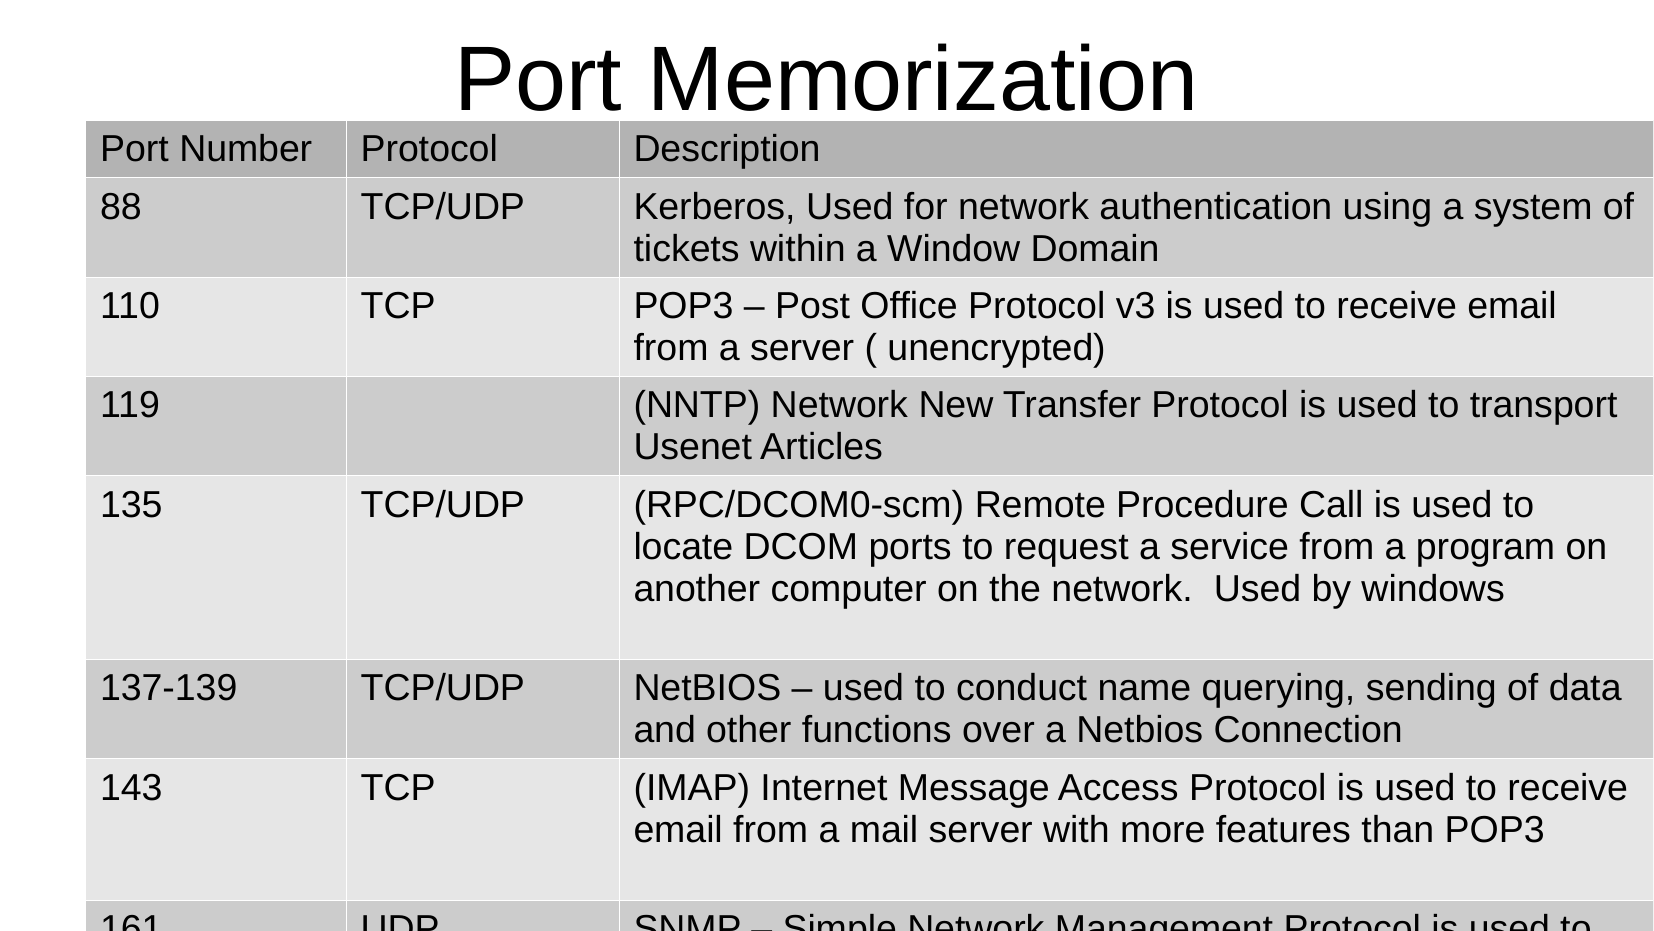

# Port Memorization
| Port Number | Protocol | Description |
| --- | --- | --- |
| 88 | TCP/UDP | Kerberos, Used for network authentication using a system of tickets within a Window Domain |
| 110 | TCP | POP3 – Post Office Protocol v3 is used to receive email from a server ( unencrypted) |
| 119 | | (NNTP) Network New Transfer Protocol is used to transport Usenet Articles |
| 135 | TCP/UDP | (RPC/DCOM0-scm) Remote Procedure Call is used to locate DCOM ports to request a service from a program on another computer on the network. Used by windows |
| 137-139 | TCP/UDP | NetBIOS – used to conduct name querying, sending of data and other functions over a Netbios Connection |
| 143 | TCP | (IMAP) Internet Message Access Protocol is used to receive email from a mail server with more features than POP3 |
| 161 | UDP | SNMP – Simple Network Management Protocol is used to remotely monitor network devices |